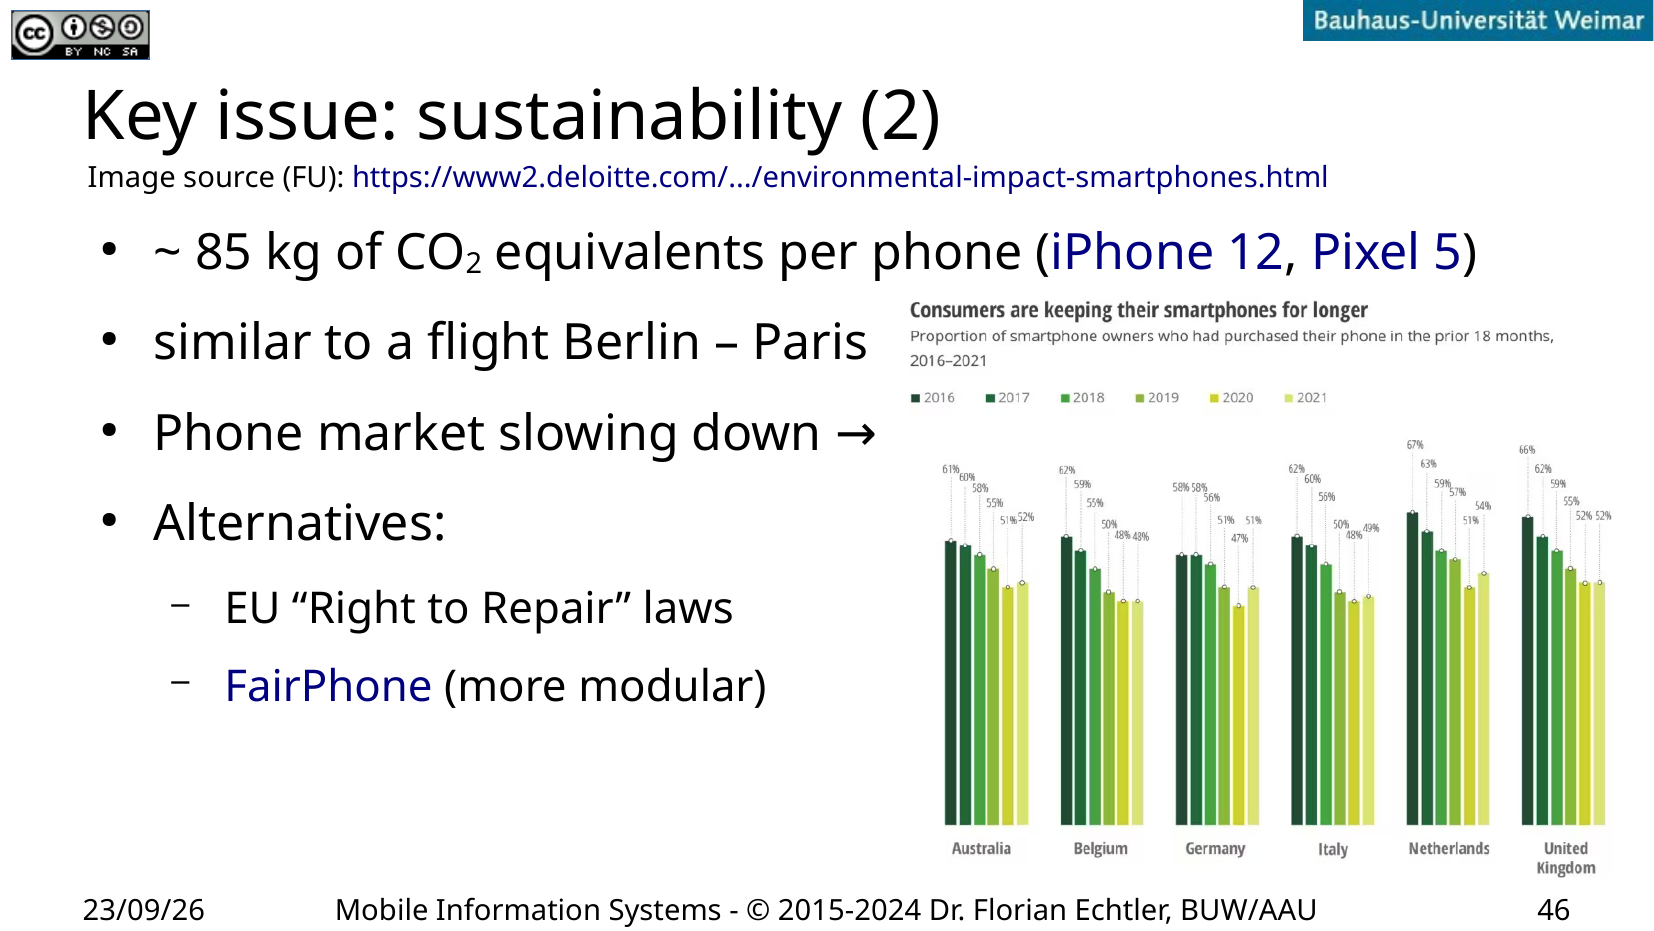

# Key issue: sustainability (2)
Image source (FU): https://www2.deloitte.com/.../environmental-impact-smartphones.html
~ 85 kg of CO2 equivalents per phone (iPhone 12, Pixel 5)
similar to a flight Berlin – Paris
Phone market slowing down →
Alternatives:
EU “Right to Repair” laws
FairPhone (more modular)
Mobile Information Systems - © 2015-2024 Dr. Florian Echtler, BUW/AAU
46